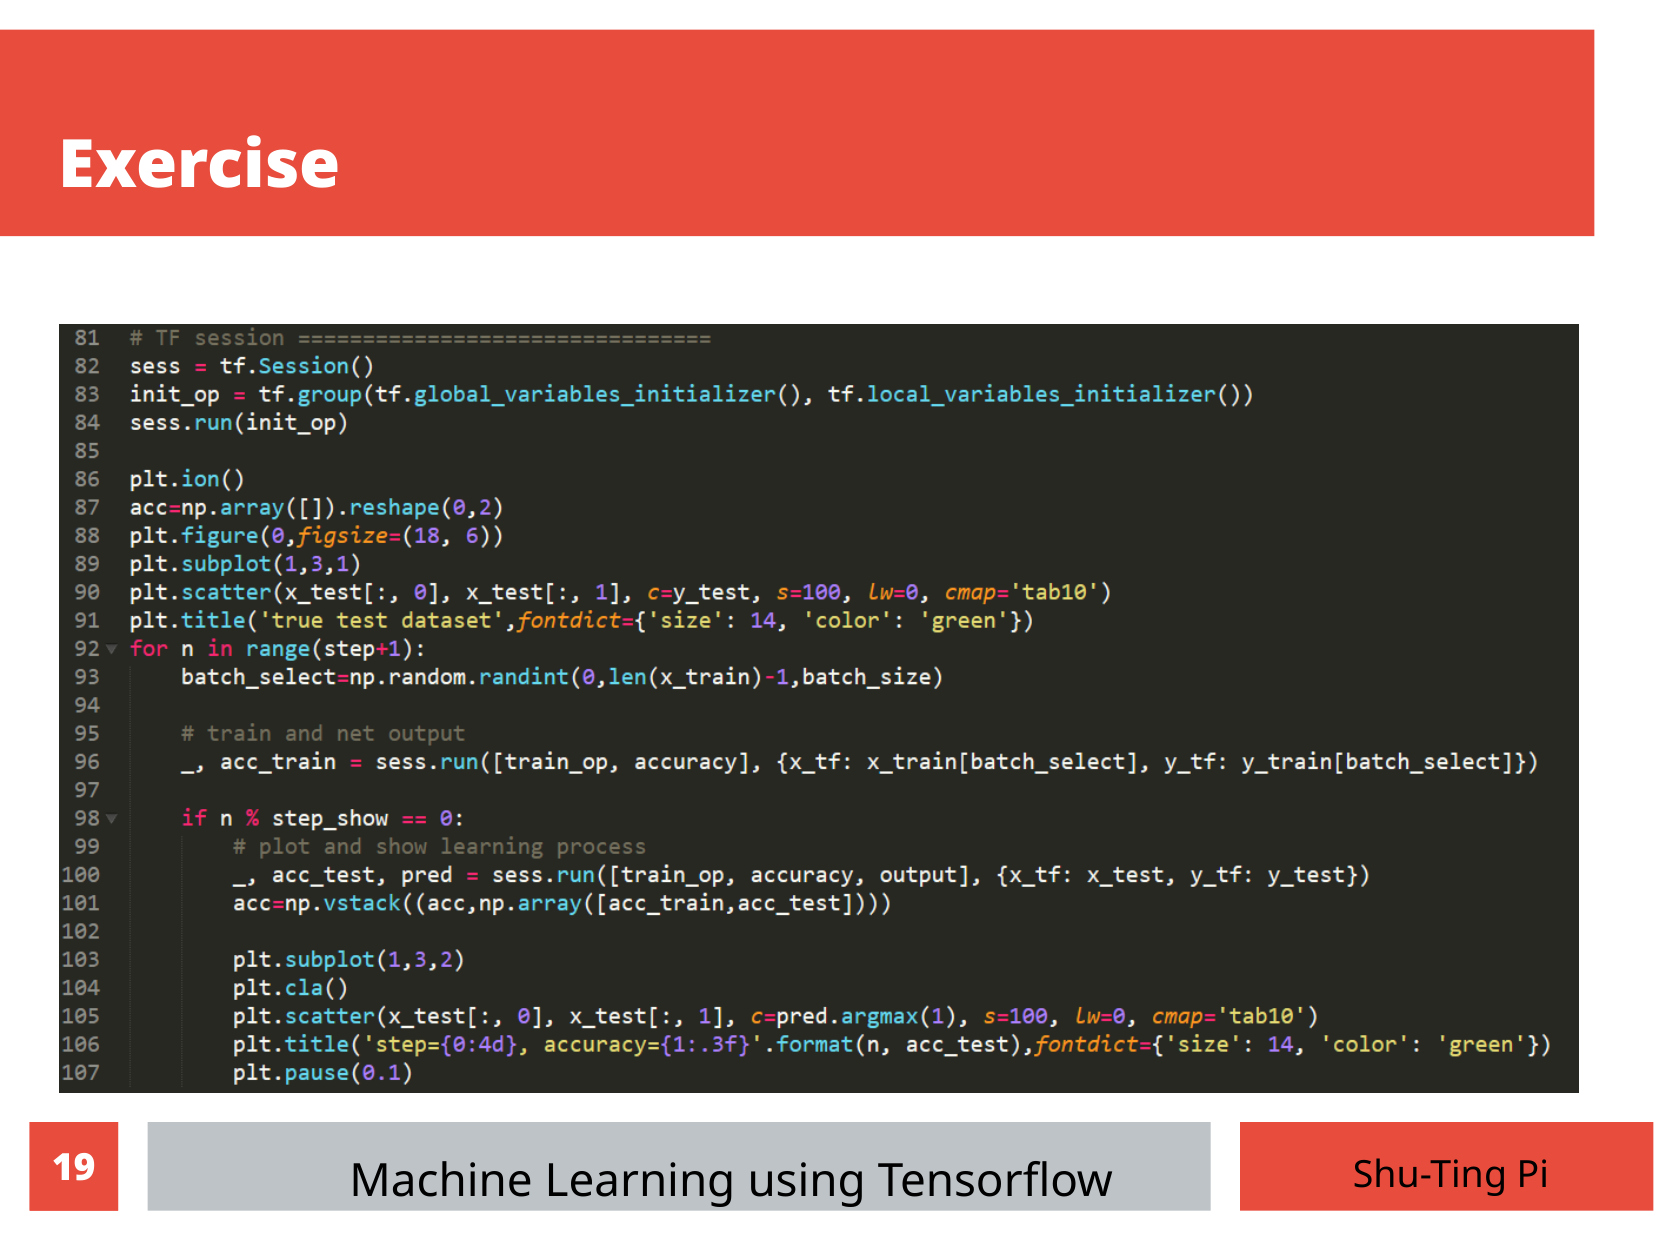

# Exercise
19
Machine Learning using Tensorflow
Shu-Ting Pi